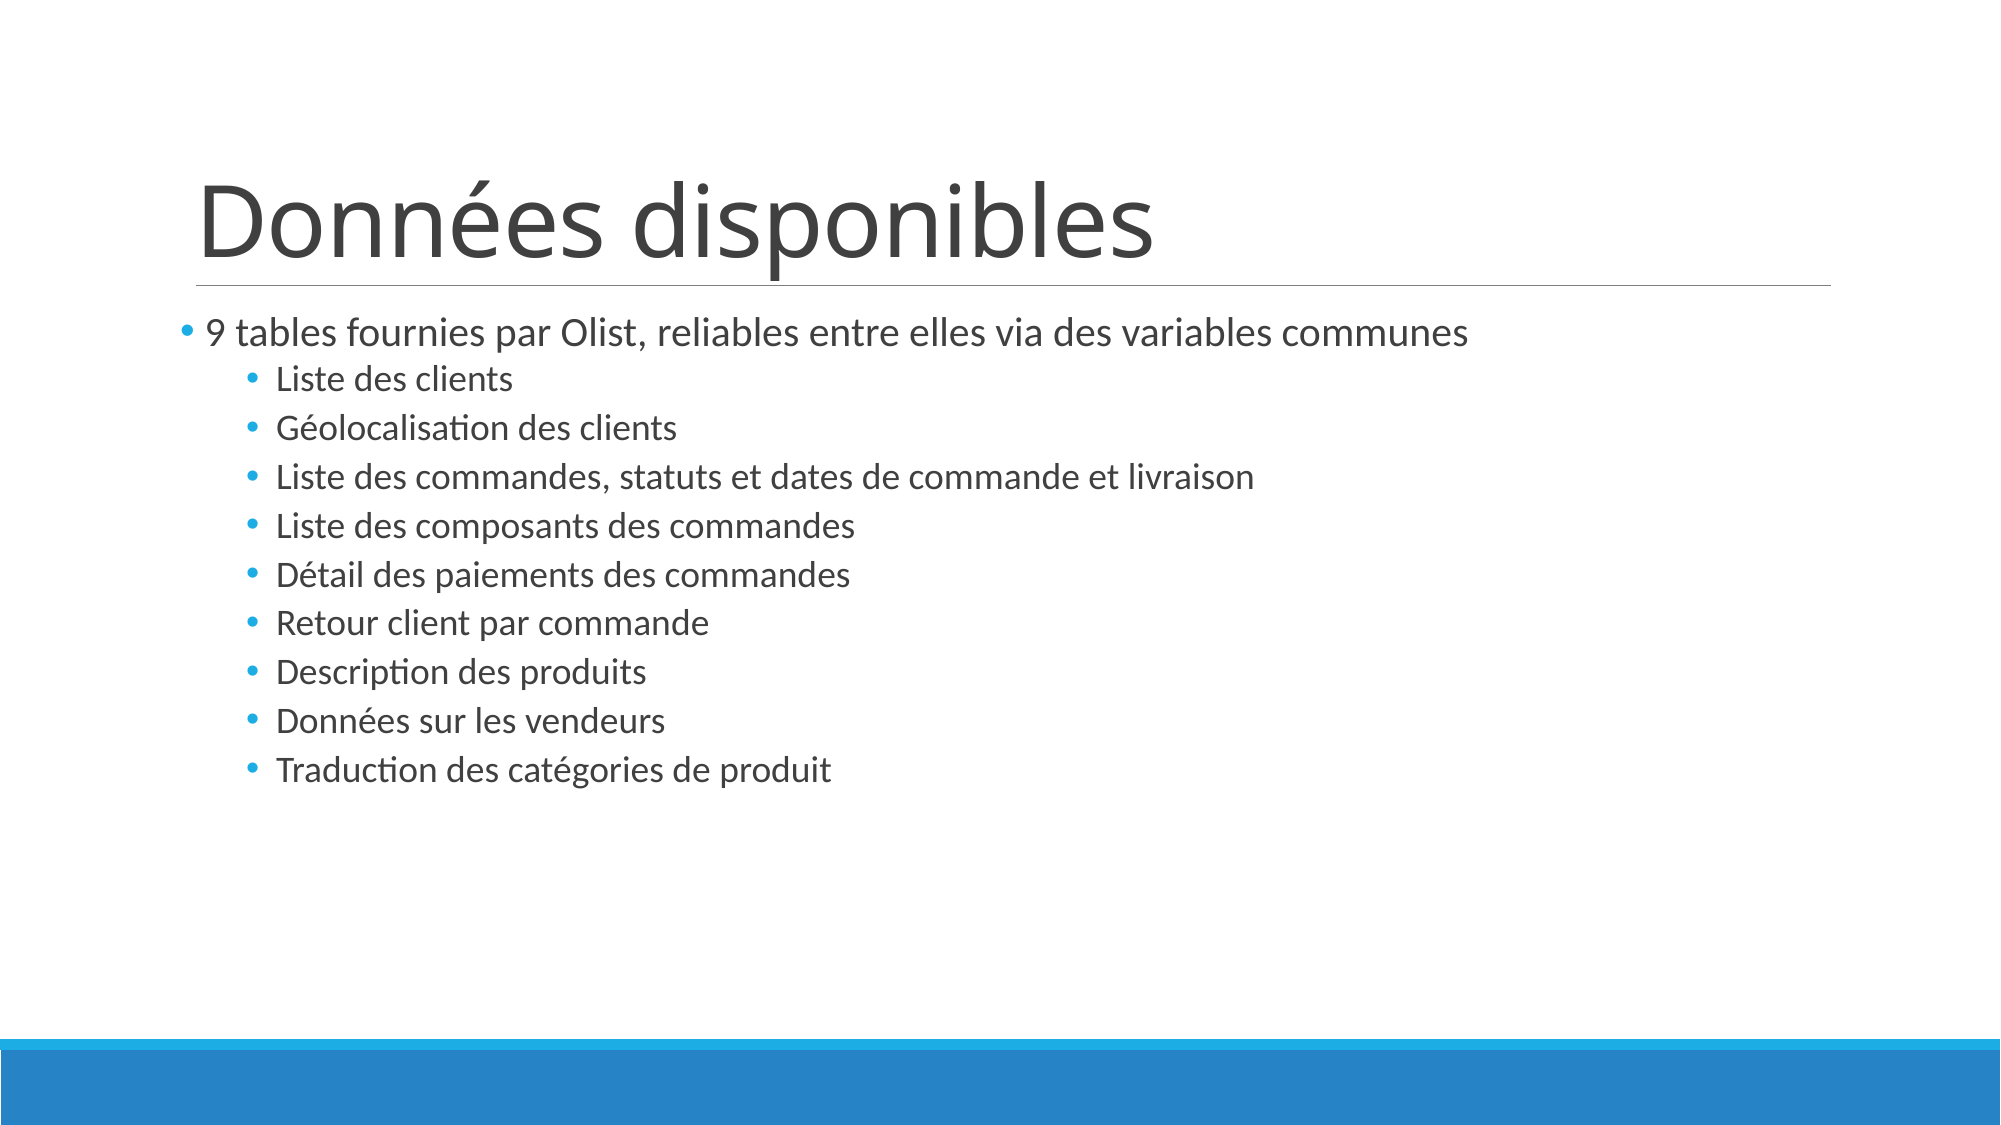

# Données disponibles
 9 tables fournies par Olist, reliables entre elles via des variables communes
Liste des clients
Géolocalisation des clients
Liste des commandes, statuts et dates de commande et livraison
Liste des composants des commandes
Détail des paiements des commandes
Retour client par commande
Description des produits
Données sur les vendeurs
Traduction des catégories de produit